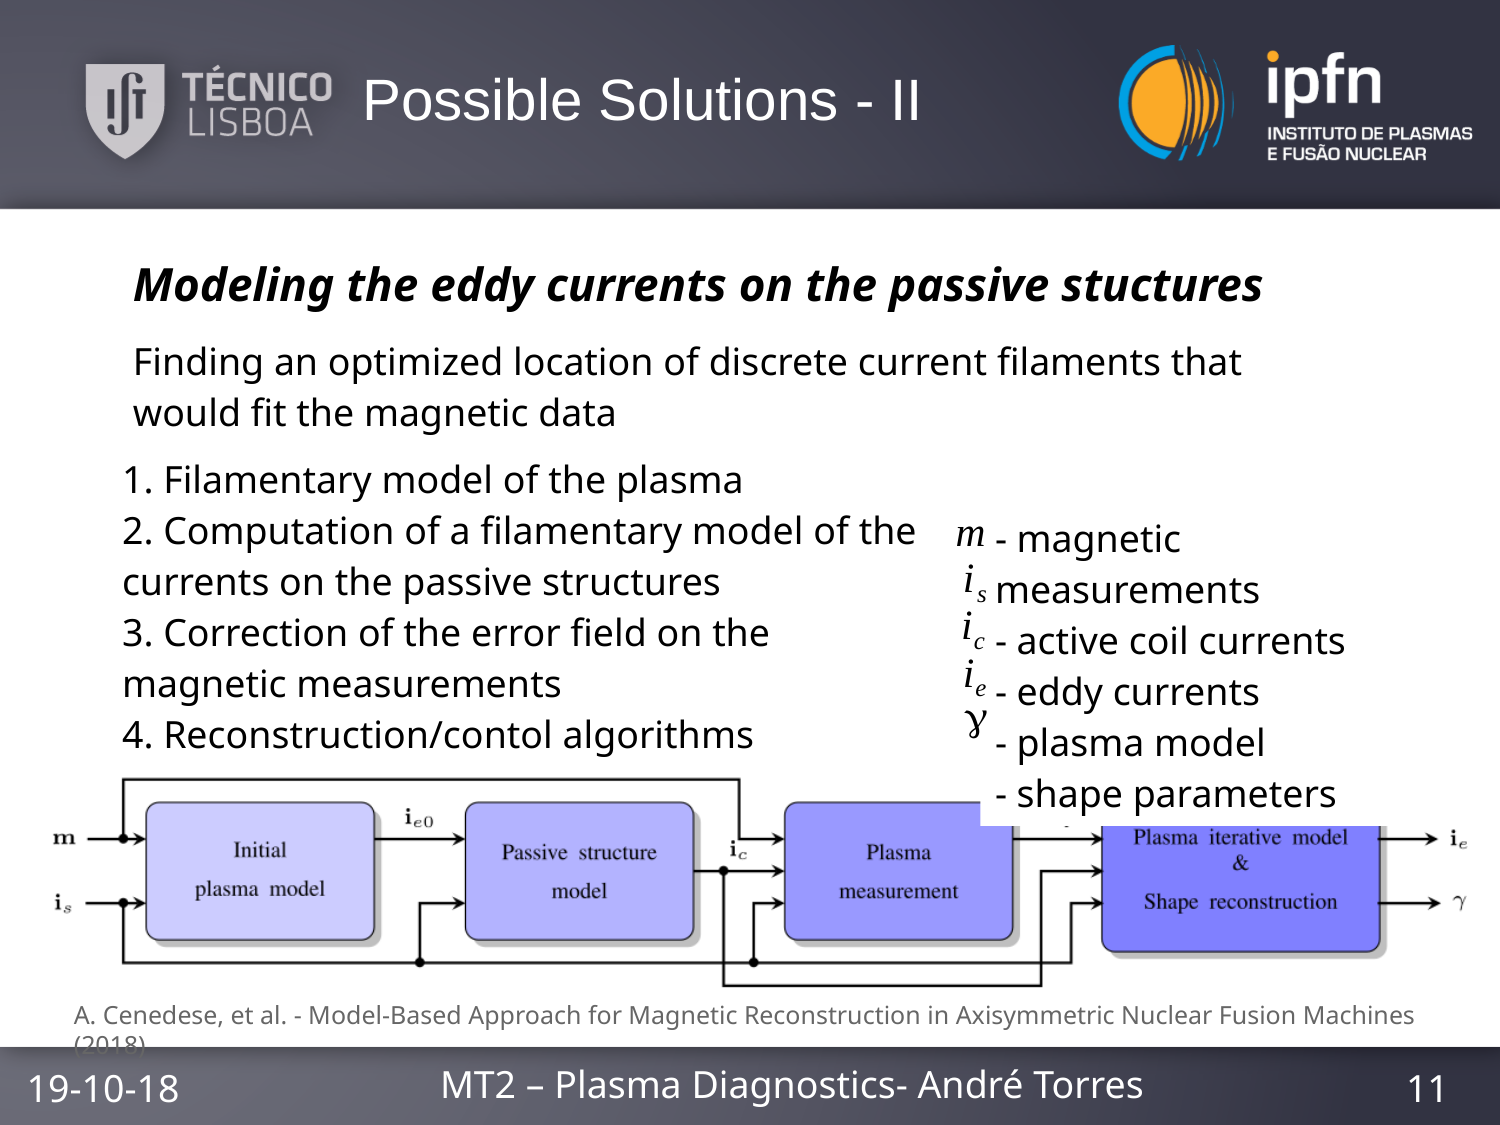

# Possible Solutions - II
Modeling the eddy currents on the passive stuctures
Finding an optimized location of discrete current filaments that would fit the magnetic data
1. Filamentary model of the plasma
2. Computation of a filamentary model of the currents on the passive structures
3. Correction of the error field on the magnetic measurements
4. Reconstruction/contol algorithms
- magnetic measurements
- active coil currents
- eddy currents
- plasma model
- shape parameters
A. Cenedese, et al. - Model-Based Approach for Magnetic Reconstruction in Axisymmetric Nuclear Fusion Machines (2018)